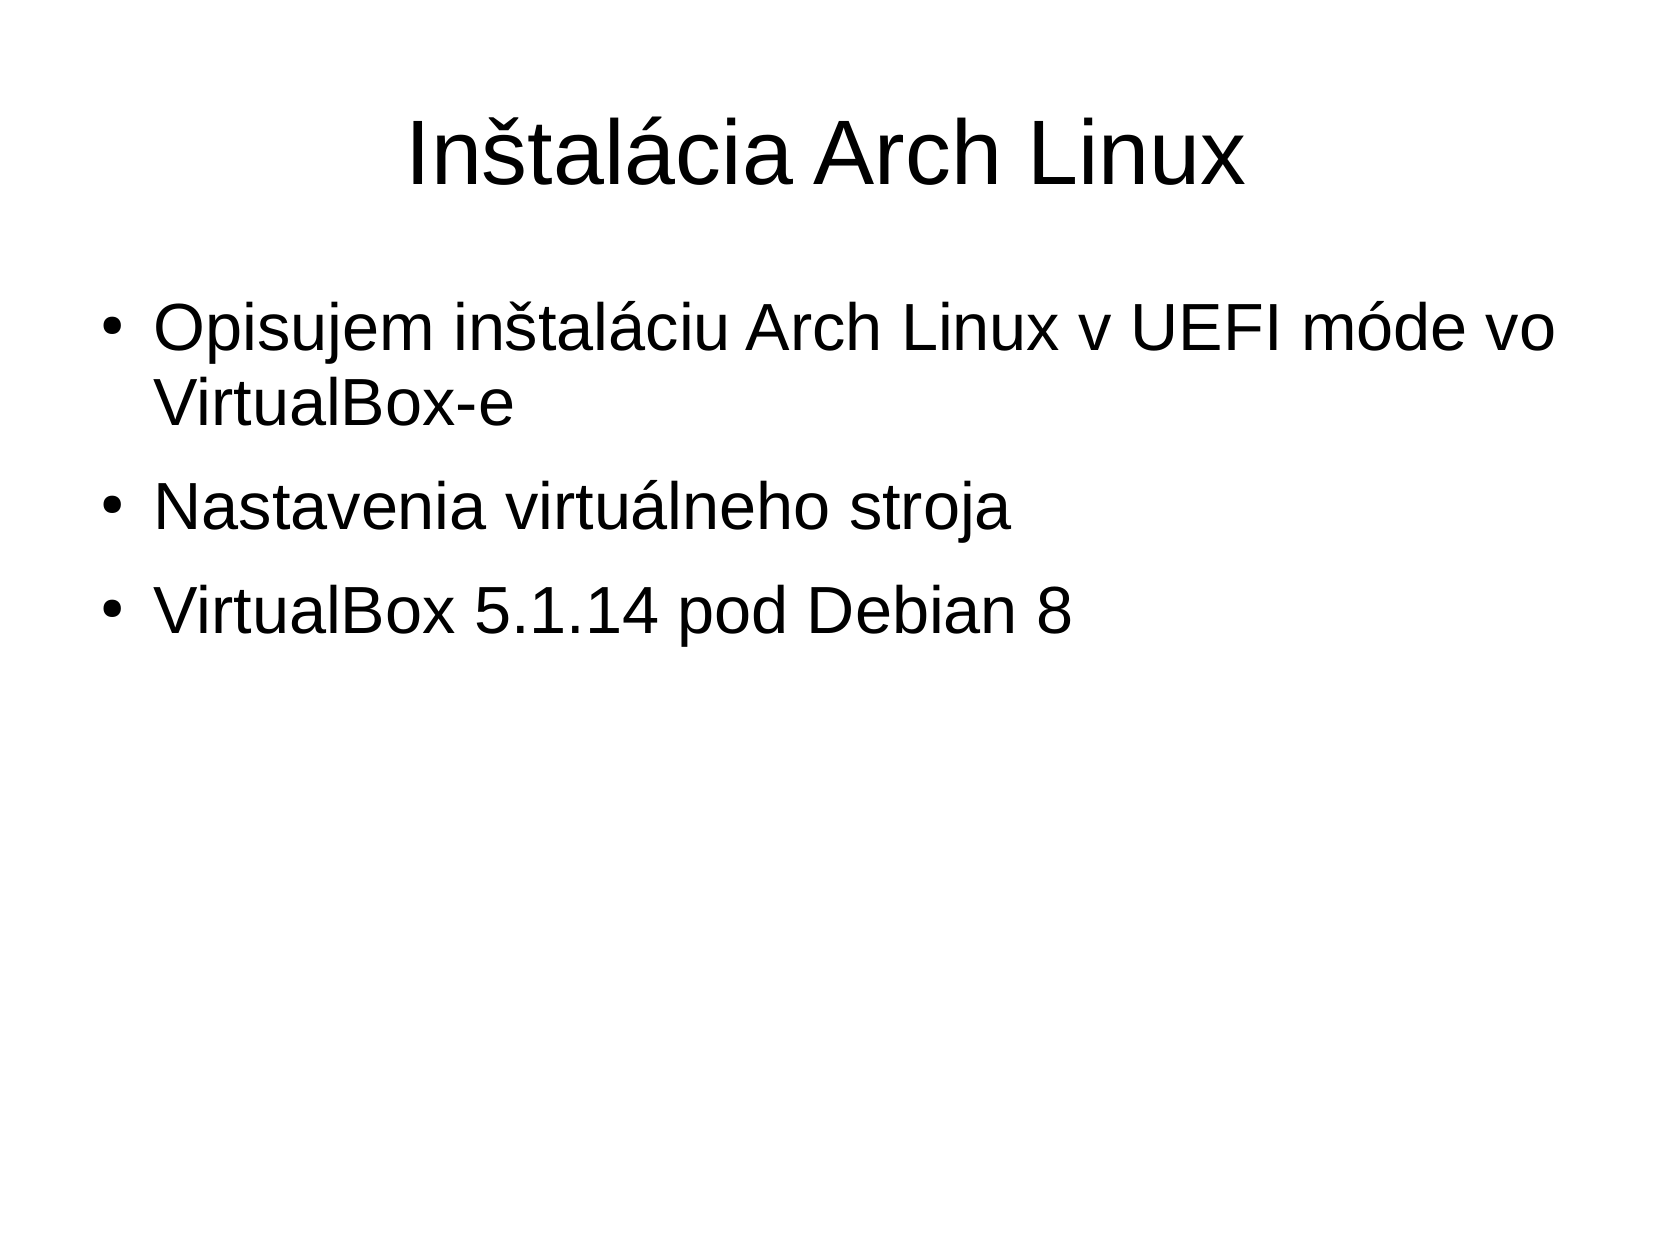

# Inštalácia Arch Linux
Opisujem inštaláciu Arch Linux v UEFI móde vo VirtualBox-e
Nastavenia virtuálneho stroja
VirtualBox 5.1.14 pod Debian 8